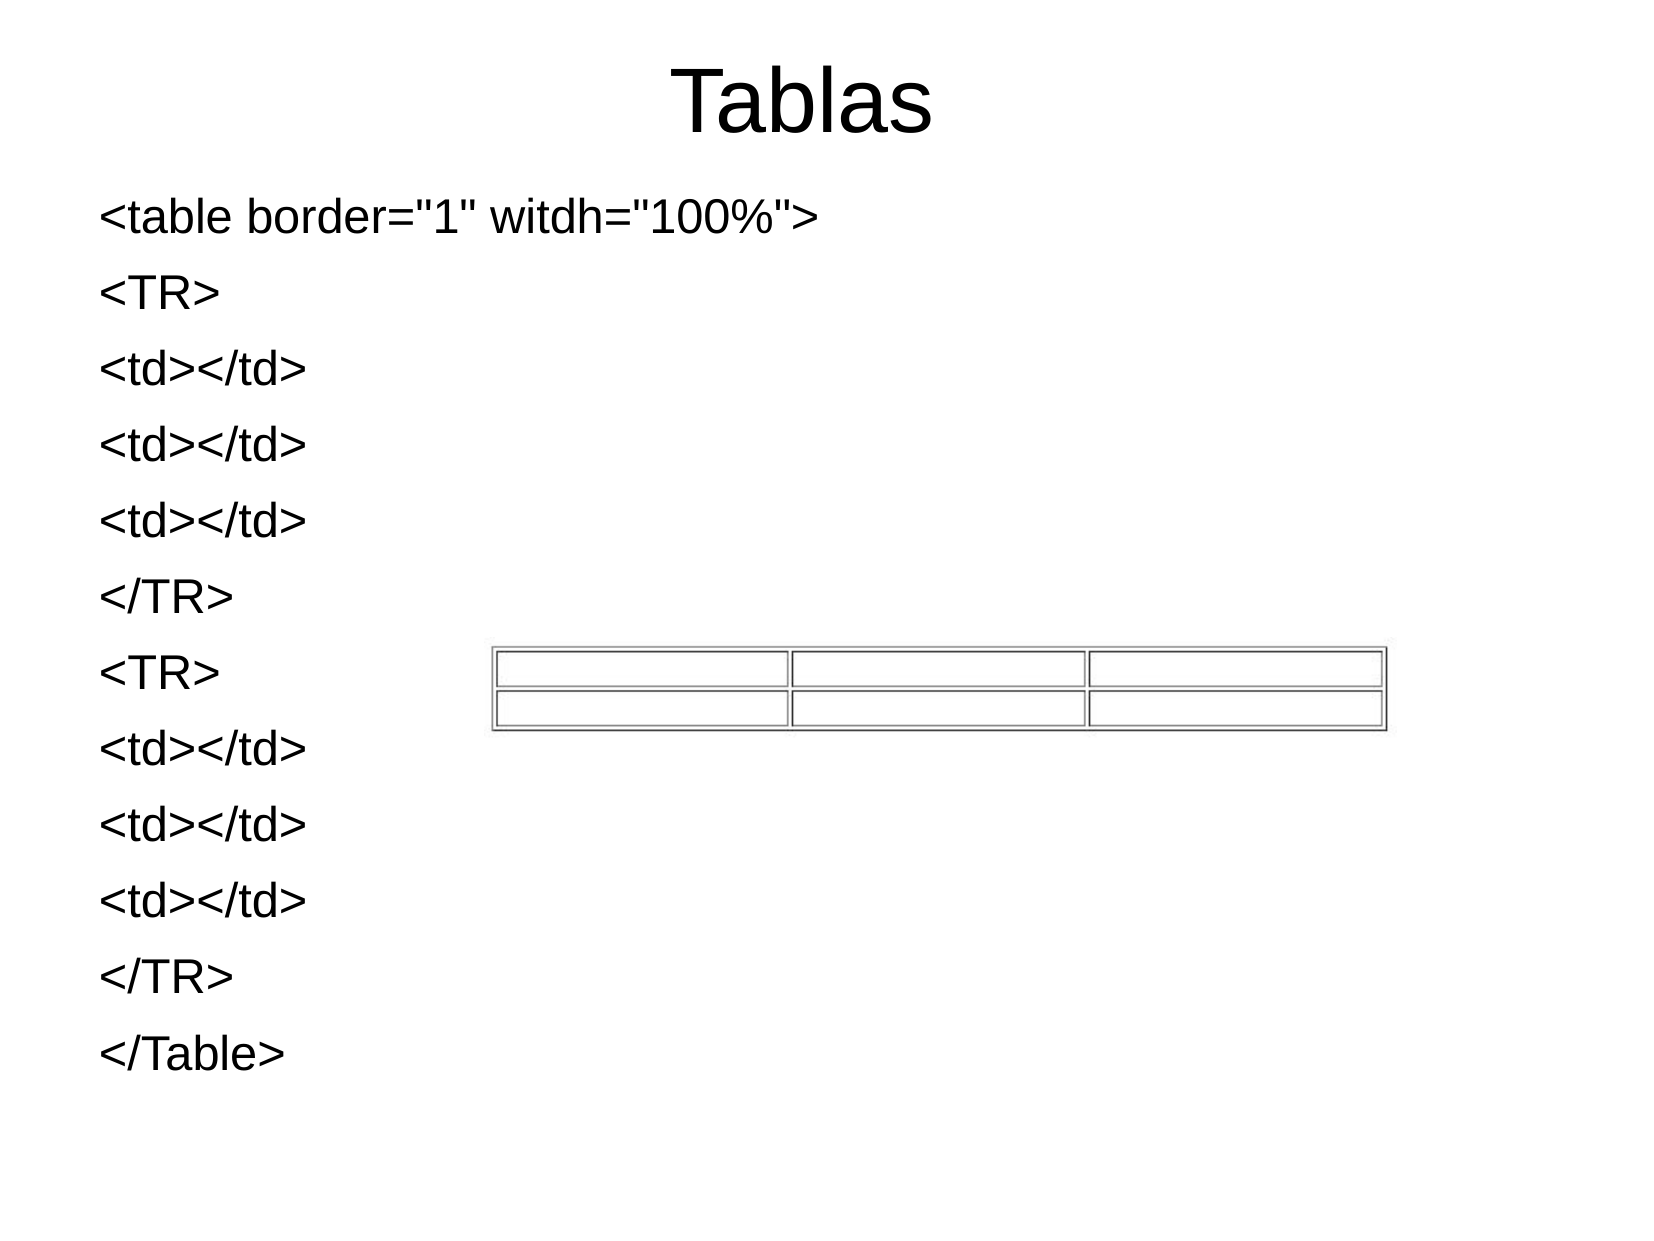

# Tablas
<table border="1" witdh="100%">
<TR>
<td></td>
<td></td>
<td></td>
</TR>
<TR>
<td></td>
<td></td>
<td></td>
</TR>
</Table>